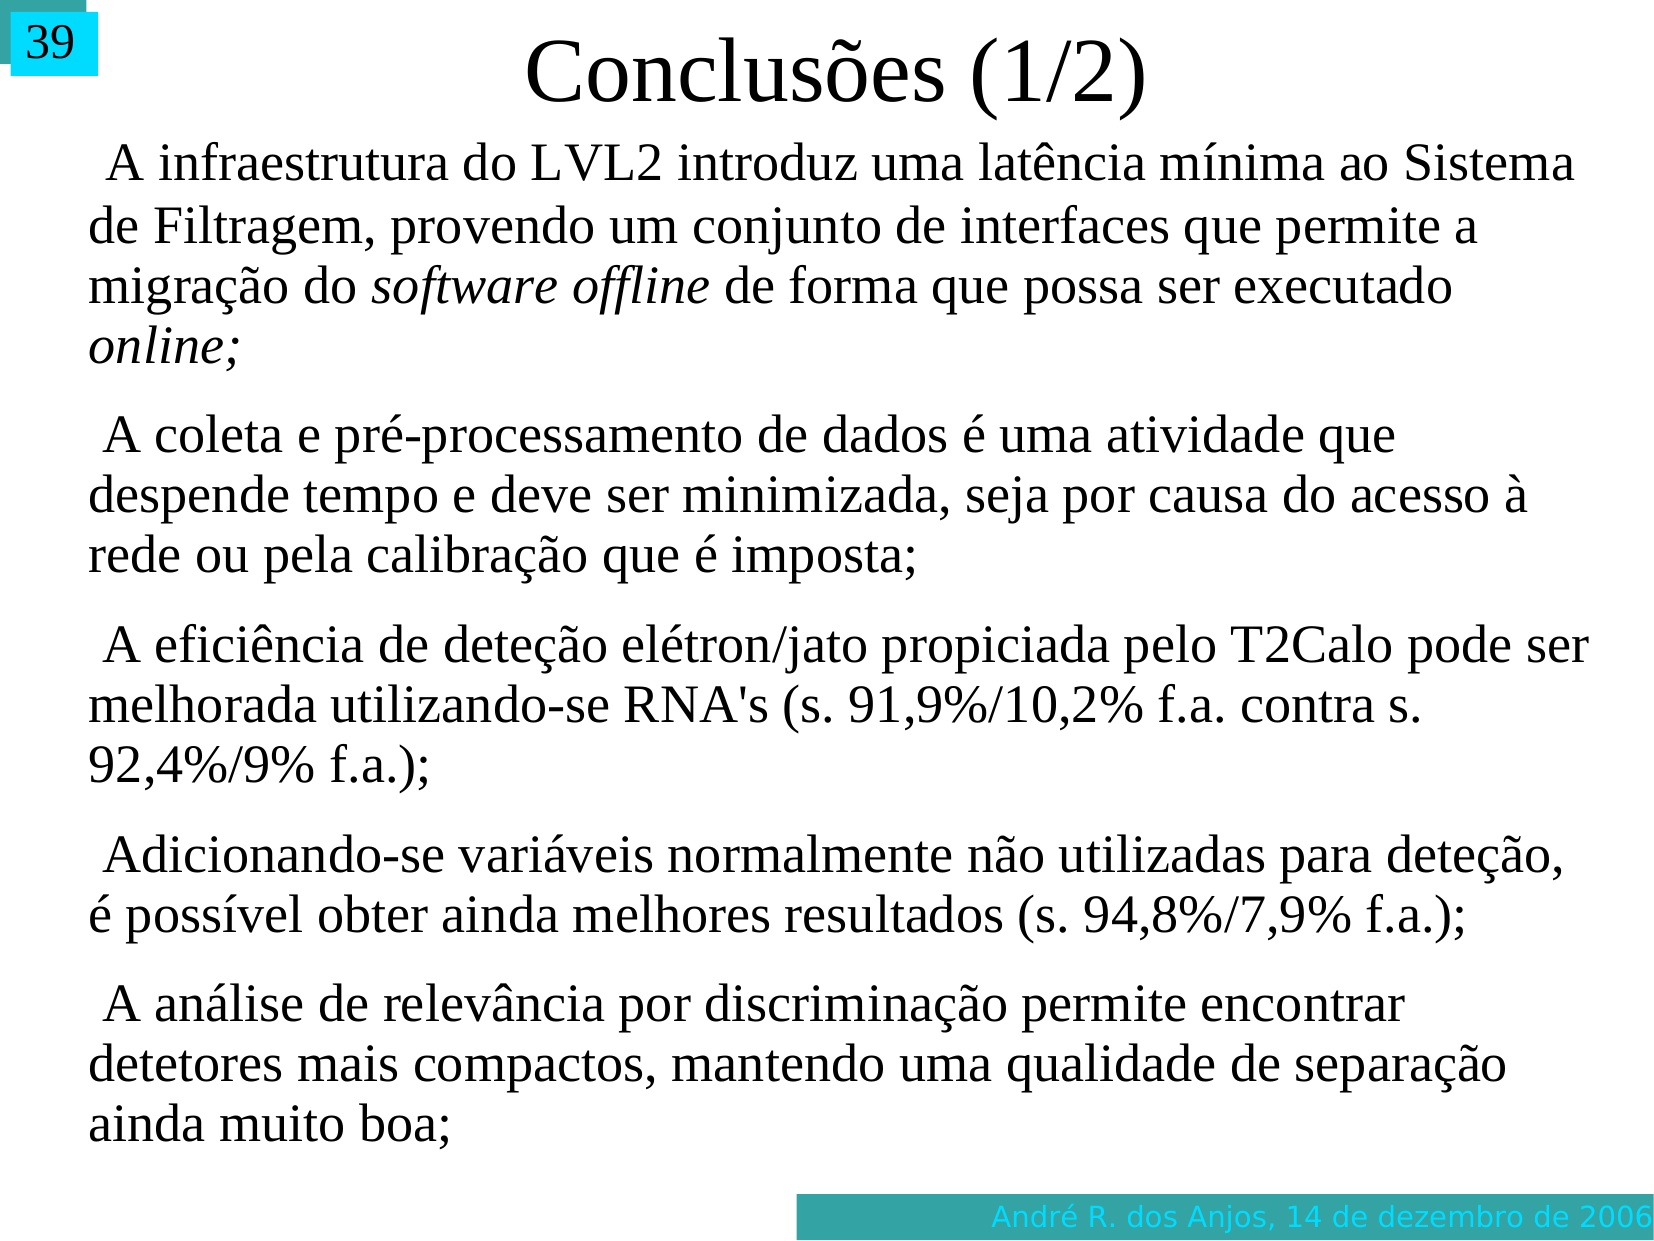

# Conclusões (1/2)
 A infraestrutura do LVL2 introduz uma latência mínima ao Sistema de Filtragem, provendo um conjunto de interfaces que permite a migração do software offline de forma que possa ser executado online;
 A coleta e pré-processamento de dados é uma atividade que despende tempo e deve ser minimizada, seja por causa do acesso à rede ou pela calibração que é imposta;
 A eficiência de deteção elétron/jato propiciada pelo T2Calo pode ser melhorada utilizando-se RNA's (s. 91,9%/10,2% f.a. contra s. 92,4%/9% f.a.);
 Adicionando-se variáveis normalmente não utilizadas para deteção, é possível obter ainda melhores resultados (s. 94,8%/7,9% f.a.);
 A análise de relevância por discriminação permite encontrar detetores mais compactos, mantendo uma qualidade de separação ainda muito boa;